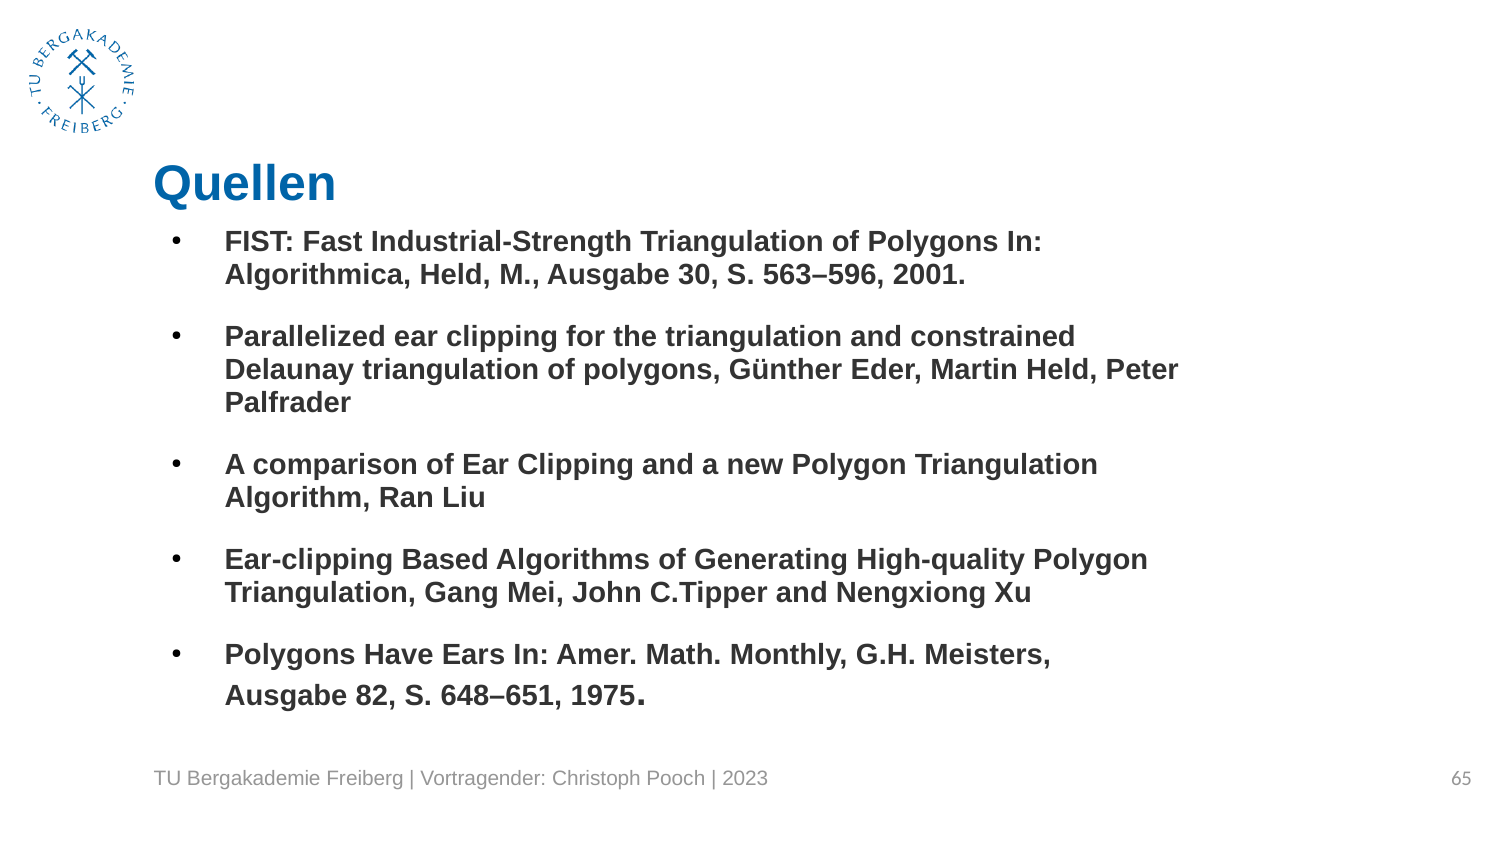

# Quellen
FIST: Fast Industrial-Strength Triangulation of Polygons In: Algorithmica, Held, M., Ausgabe 30, S. 563–596, 2001.
Parallelized ear clipping for the triangulation and constrained Delaunay triangulation of polygons, Günther Eder, Martin Held, Peter Palfrader
A comparison of Ear Clipping and a new Polygon Triangulation Algorithm, Ran Liu
Ear-clipping Based Algorithms of Generating High-quality Polygon Triangulation, Gang Mei, John C.Tipper and Nengxiong Xu
Polygons Have Ears In: Amer. Math. Monthly, G.H. Meisters, Ausgabe 82, S. 648–651, 1975.
TU Bergakademie Freiberg | Vortragender: Christoph Pooch | 2023